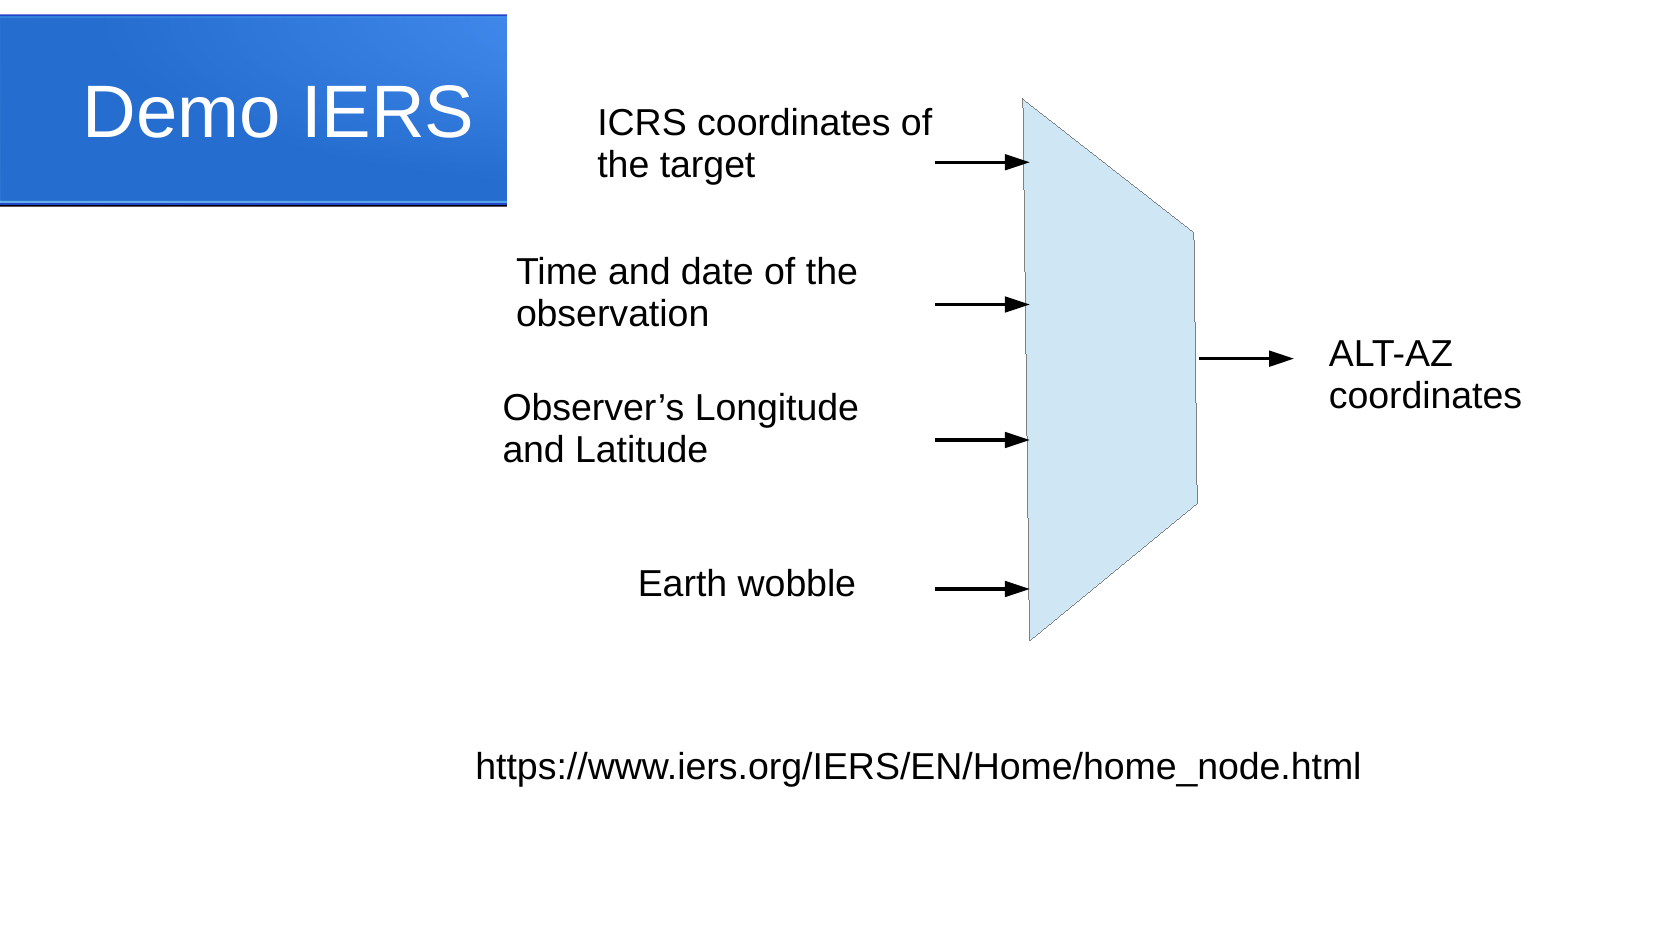

# Demo IERS
ICRS coordinates of the target
Time and date of the observation
ALT-AZ
coordinates
Observer’s Longitude and Latitude
Earth wobble
https://www.iers.org/IERS/EN/Home/home_node.html